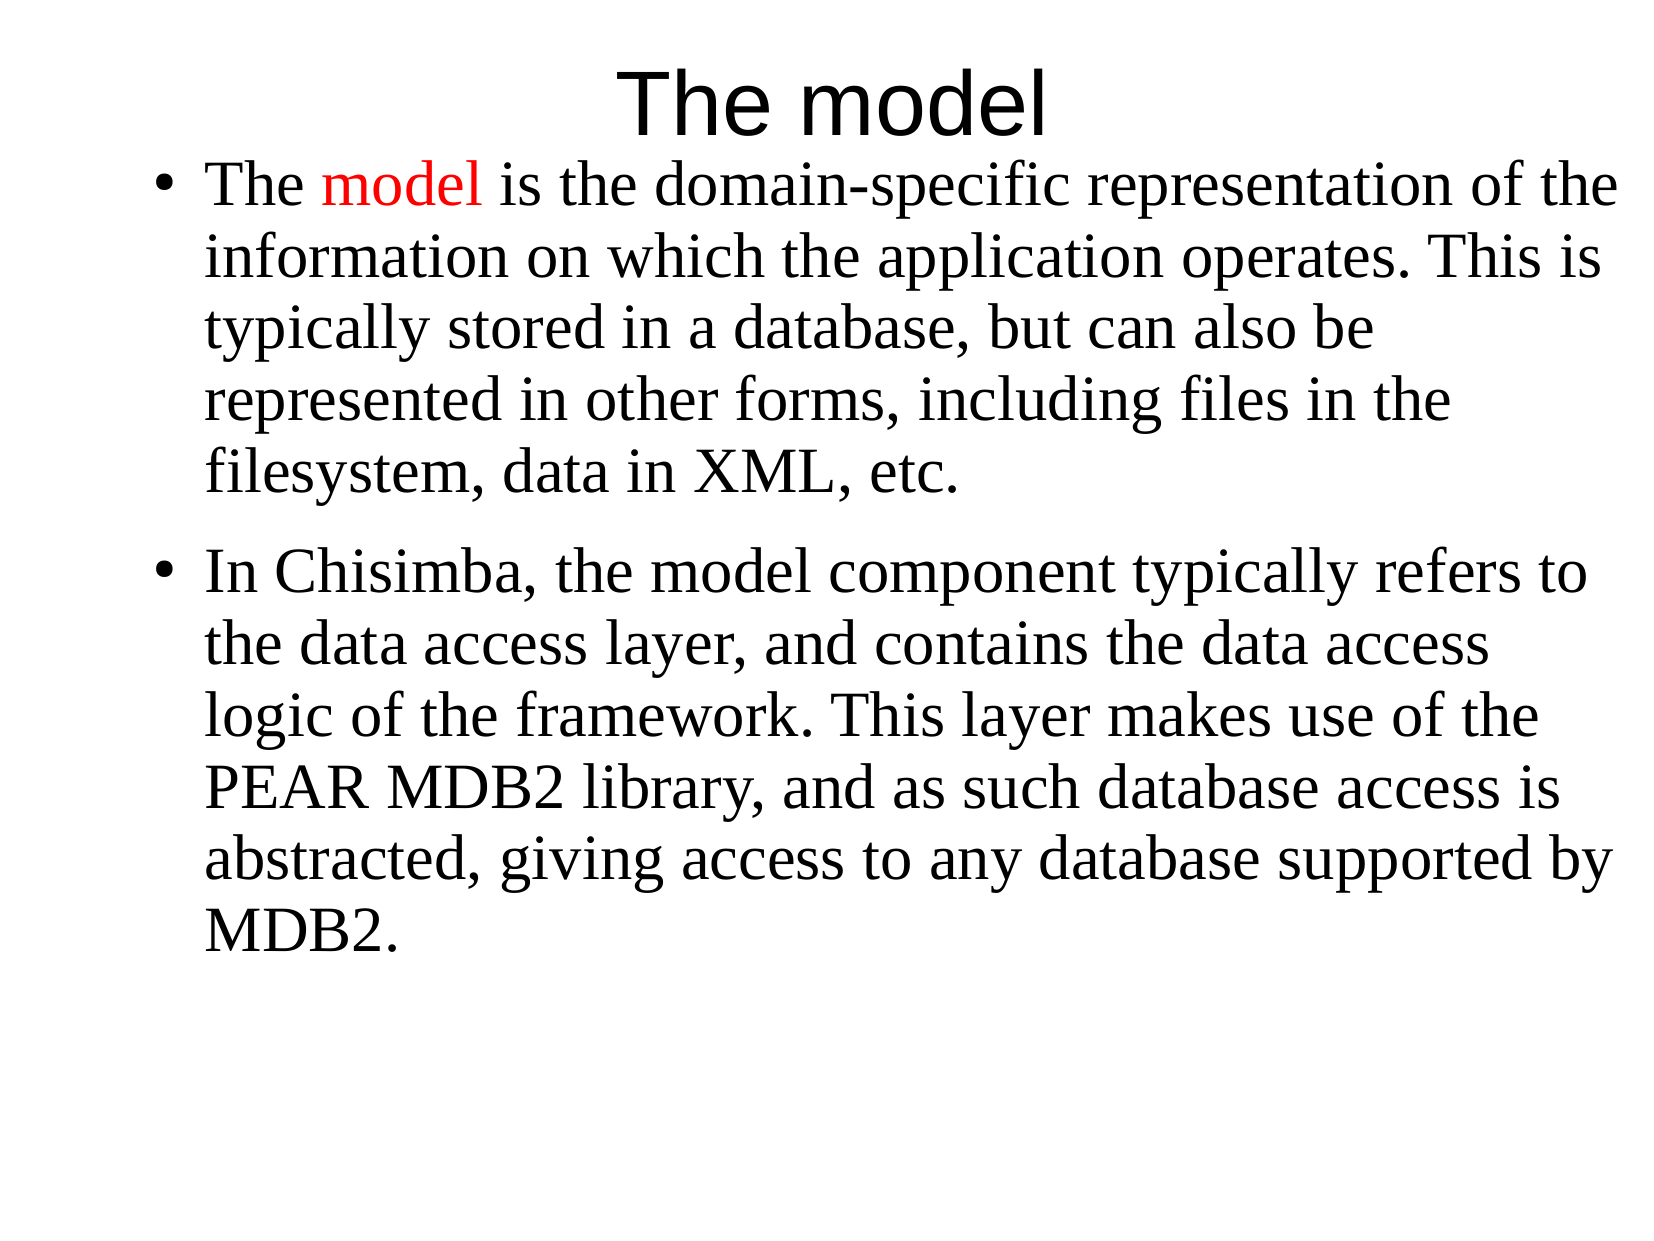

# The model
The model is the domain-specific representation of the information on which the application operates. This is typically stored in a database, but can also be represented in other forms, including files in the filesystem, data in XML, etc.
In Chisimba, the model component typically refers to the data access layer, and contains the data access logic of the framework. This layer makes use of the PEAR MDB2 library, and as such database access is abstracted, giving access to any database supported by MDB2.